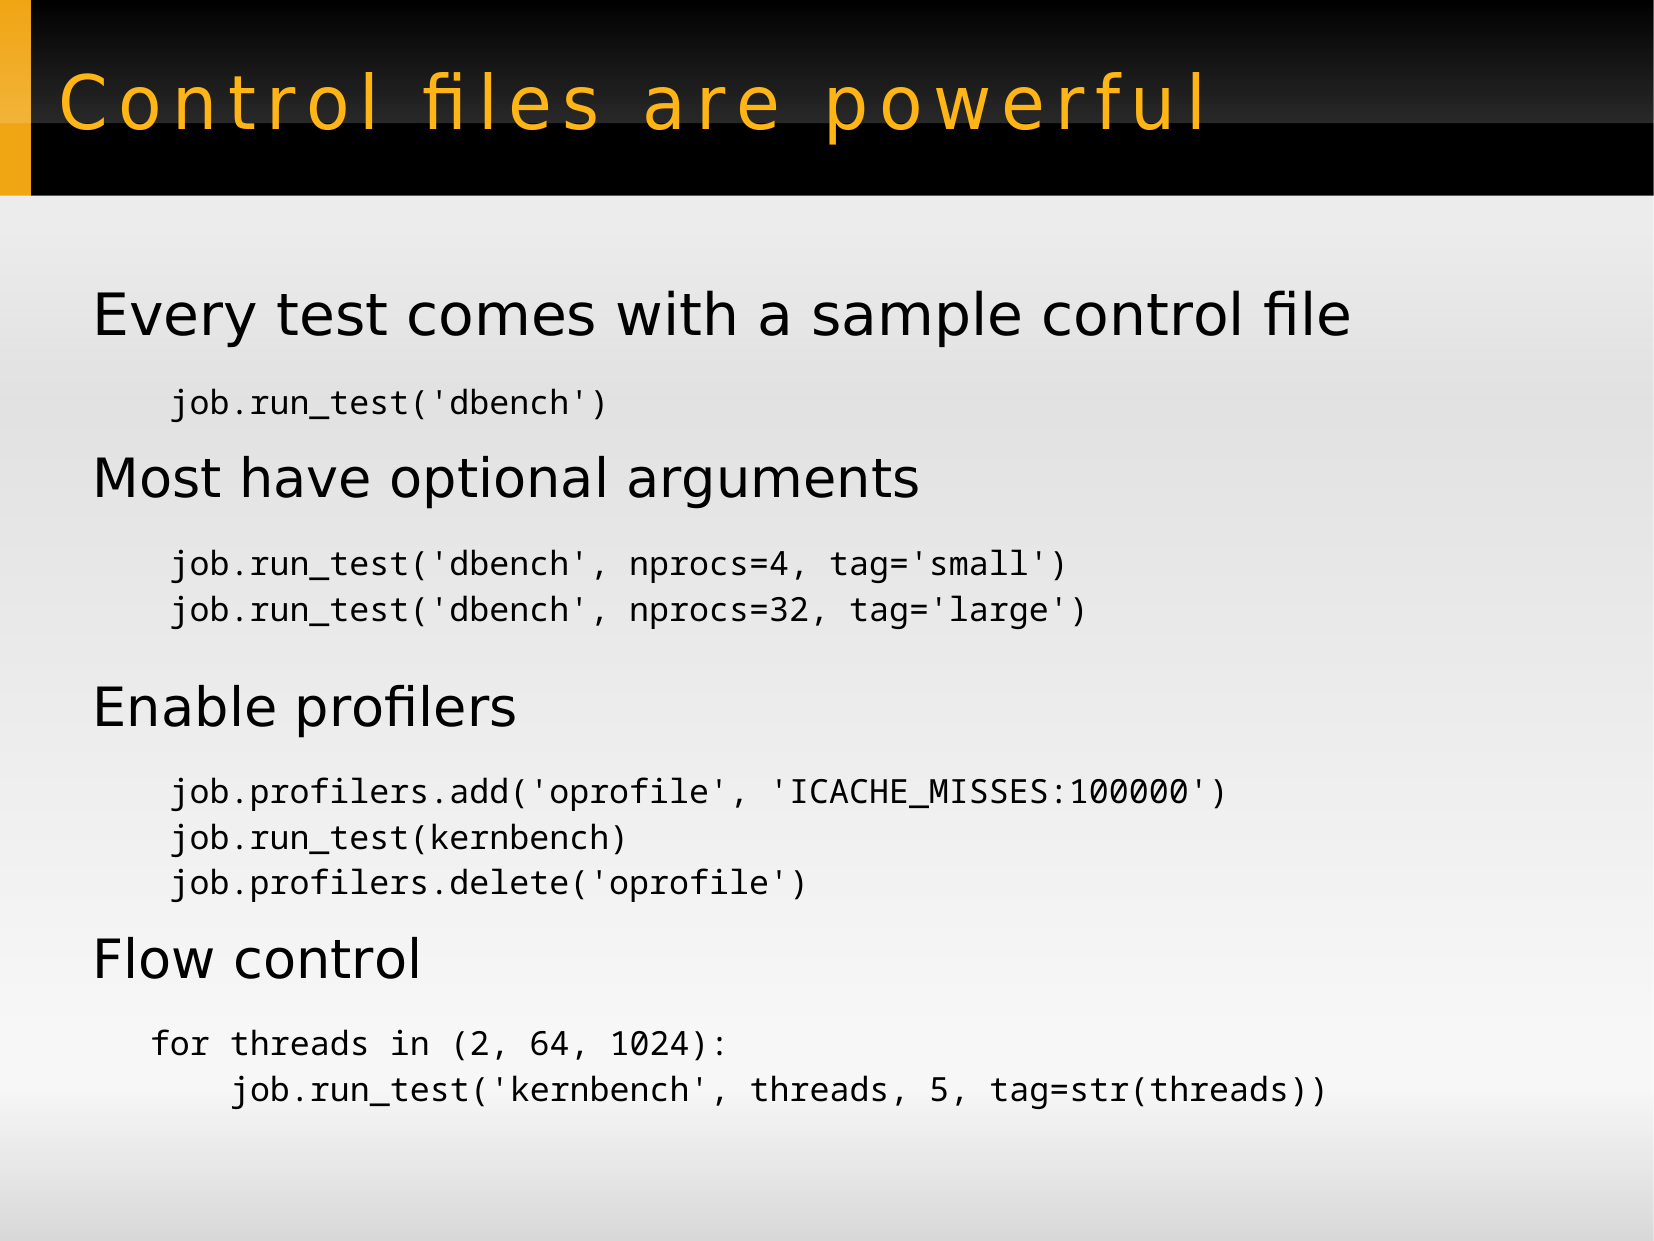

# Control files are powerful
Every test comes with a sample control file
job.run_test('dbench')
Most have optional arguments
job.run_test('dbench', nprocs=4, tag='small')
job.run_test('dbench', nprocs=32, tag='large')
Enable profilers
job.profilers.add('oprofile', 'ICACHE_MISSES:100000')
job.run_test(kernbench)
job.profilers.delete('oprofile')
Flow control
for threads in (2, 64, 1024):
 job.run_test('kernbench', threads, 5, tag=str(threads))